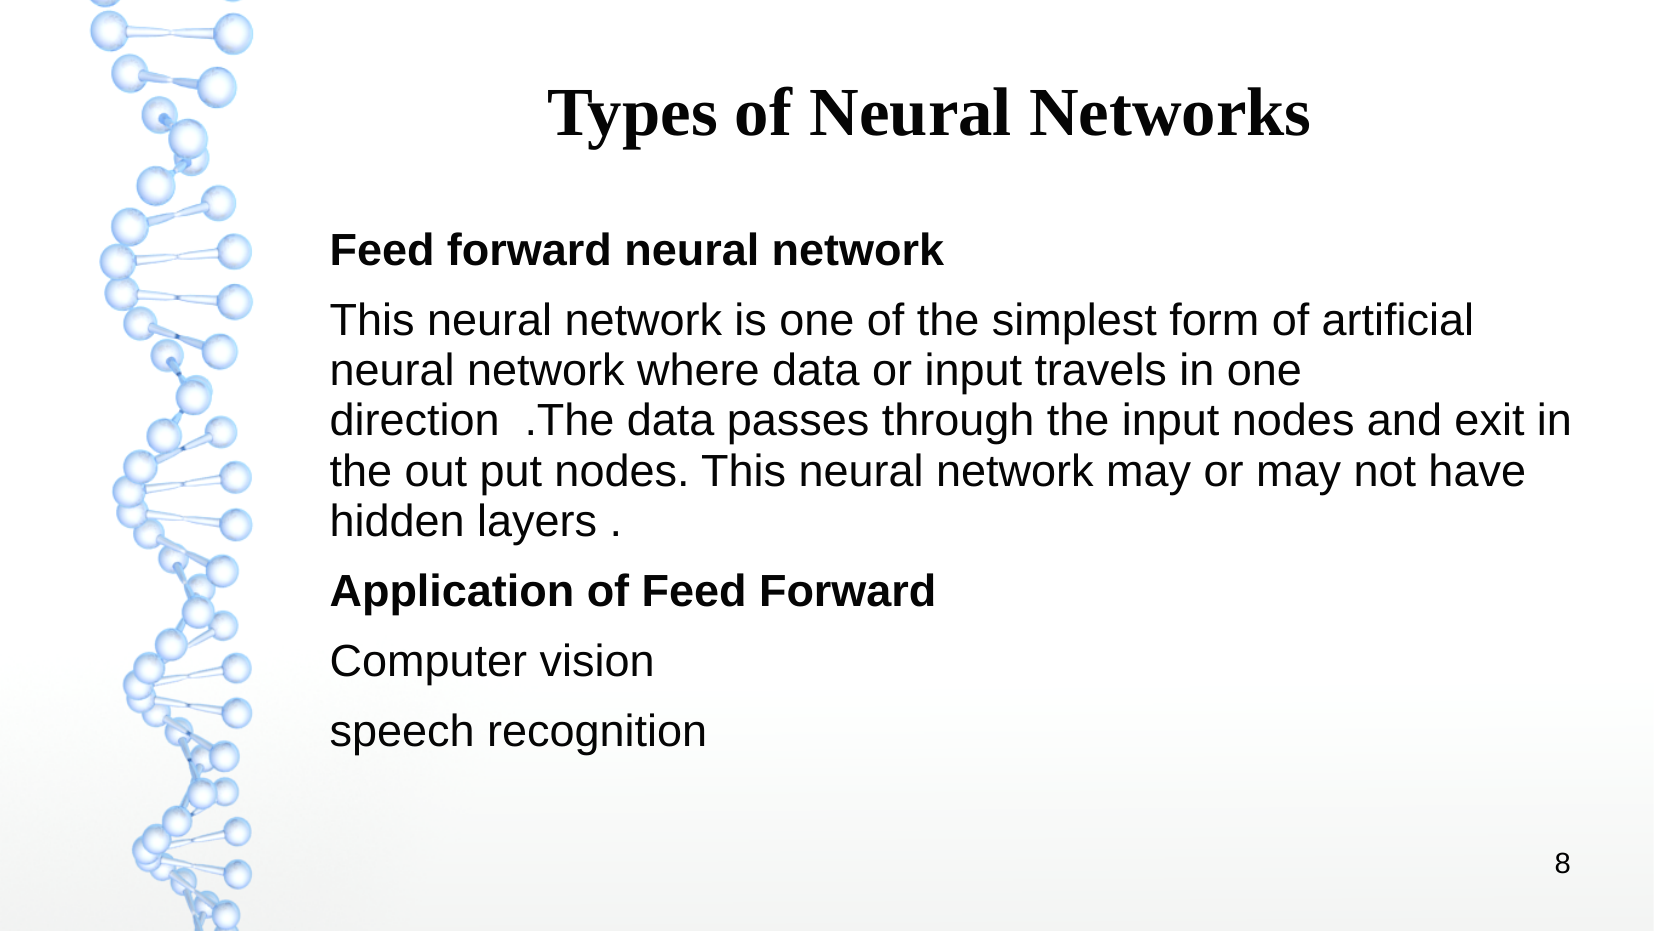

# Types of Neural Networks
Feed forward neural network
This neural network is one of the simplest form of artificial neural network where data or input travels in one direction .The data passes through the input nodes and exit in the out put nodes. This neural network may or may not have hidden layers .
Application of Feed Forward
Computer vision
speech recognition
8